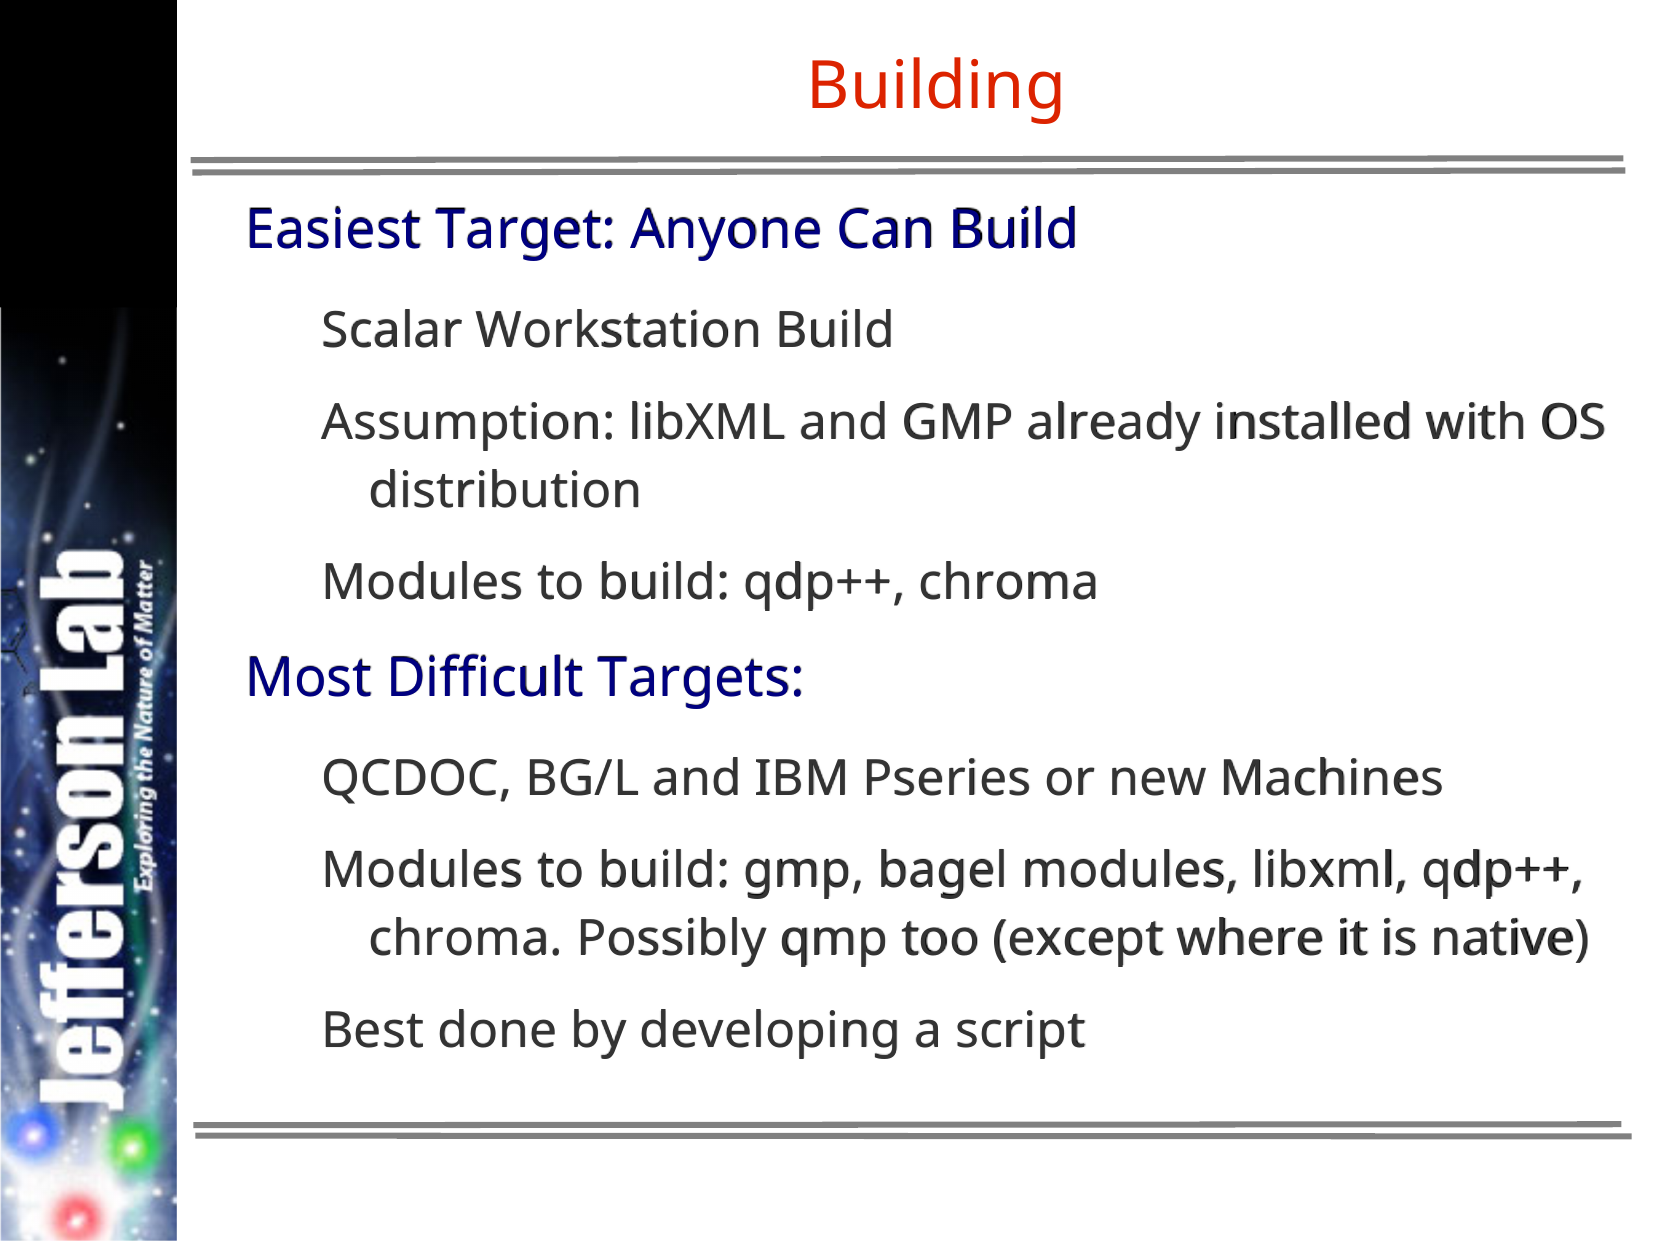

# Building
Easiest Target: Anyone Can Build
Scalar Workstation Build
Assumption: libXML and GMP already installed with OS distribution
Modules to build: qdp++, chroma
Most Difficult Targets:
QCDOC, BG/L and IBM Pseries or new Machines
Modules to build: gmp, bagel modules, libxml, qdp++, chroma. Possibly qmp too (except where it is native)
Best done by developing a script